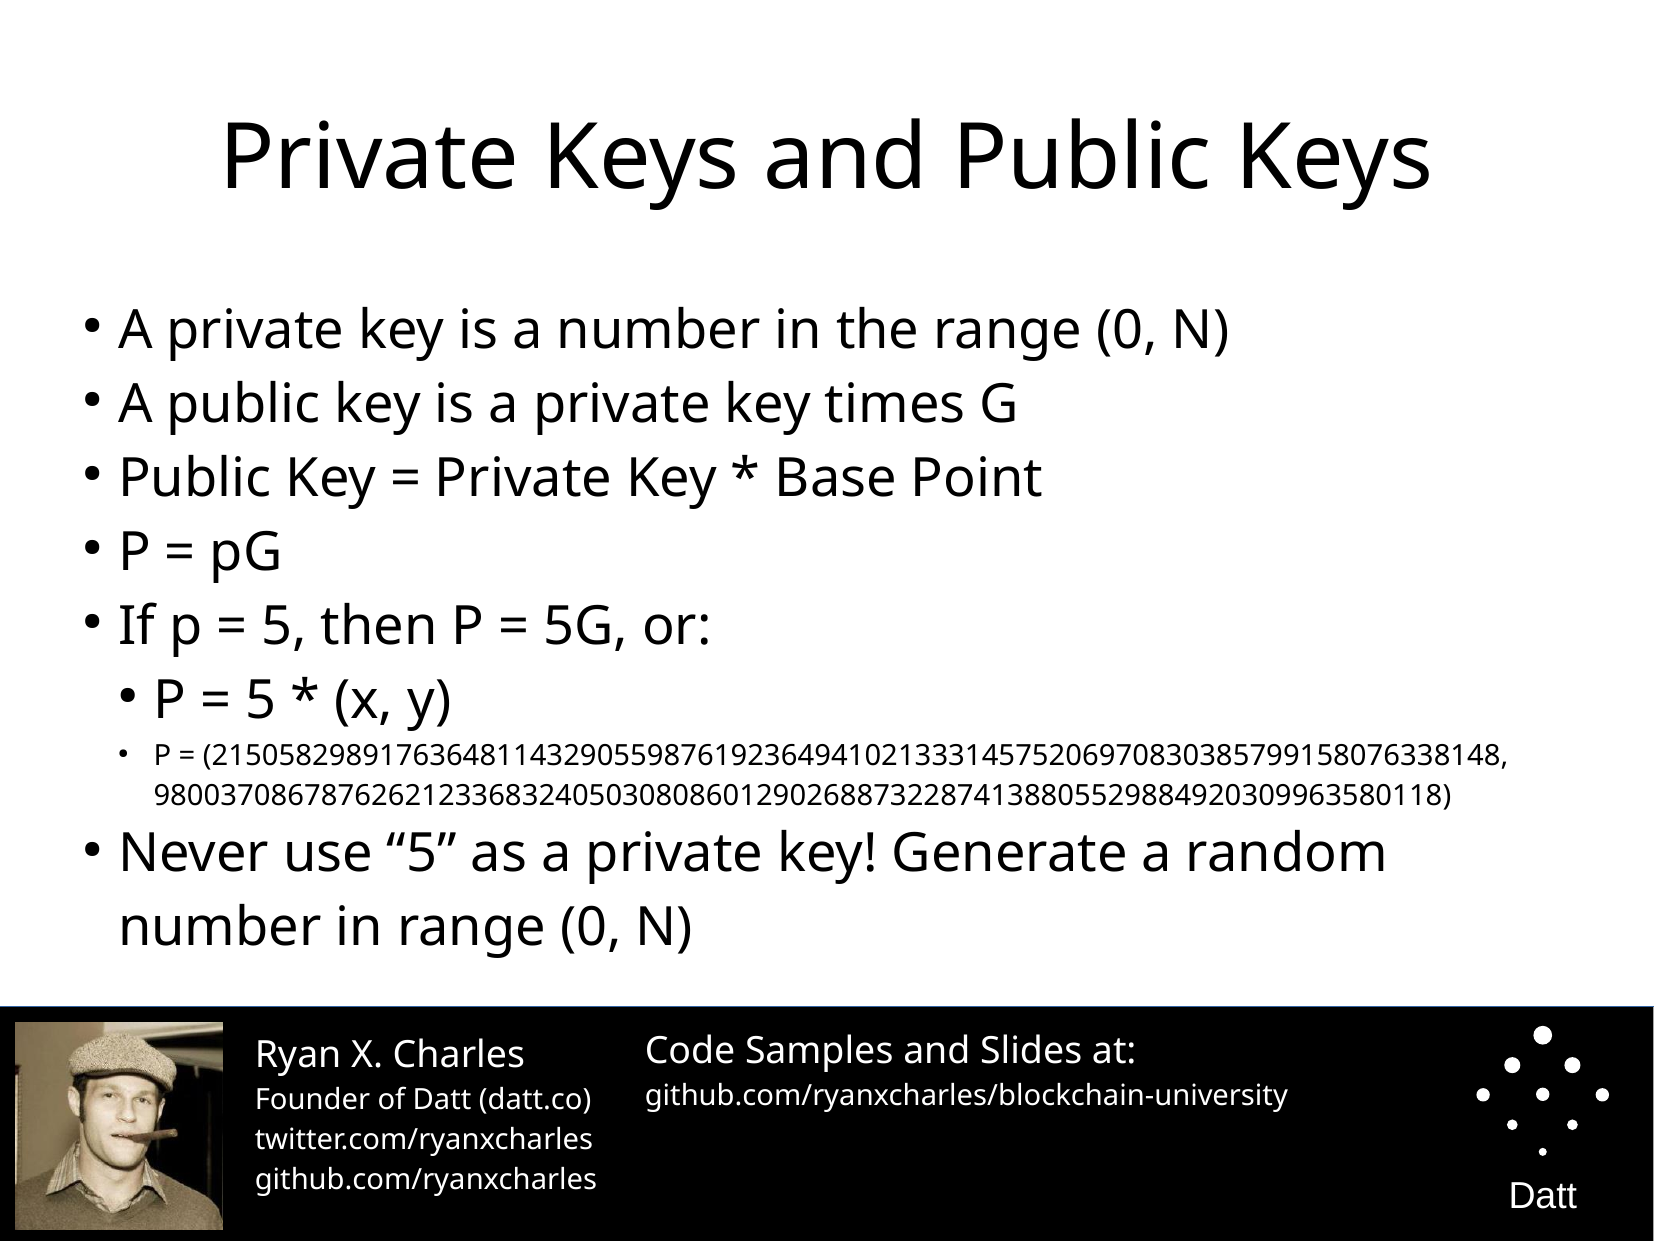

Private Keys and Public Keys
# A private key is a number in the range (0, N)
A public key is a private key times G
Public Key = Private Key * Base Point
P = pG
If p = 5, then P = 5G, or:
P = 5 * (x, y)
P = (21505829891763648114329055987619236494102133314575206970830385799158076338148, 98003708678762621233683240503080860129026887322874138805529884920309963580118)
Never use “5” as a private key! Generate a random number in range (0, N)
Code Samples and Slides at:
github.com/ryanxcharles/blockchain-university
Ryan X. Charles
Founder of Datt (datt.co)
twitter.com/ryanxcharles
github.com/ryanxcharles
Datt